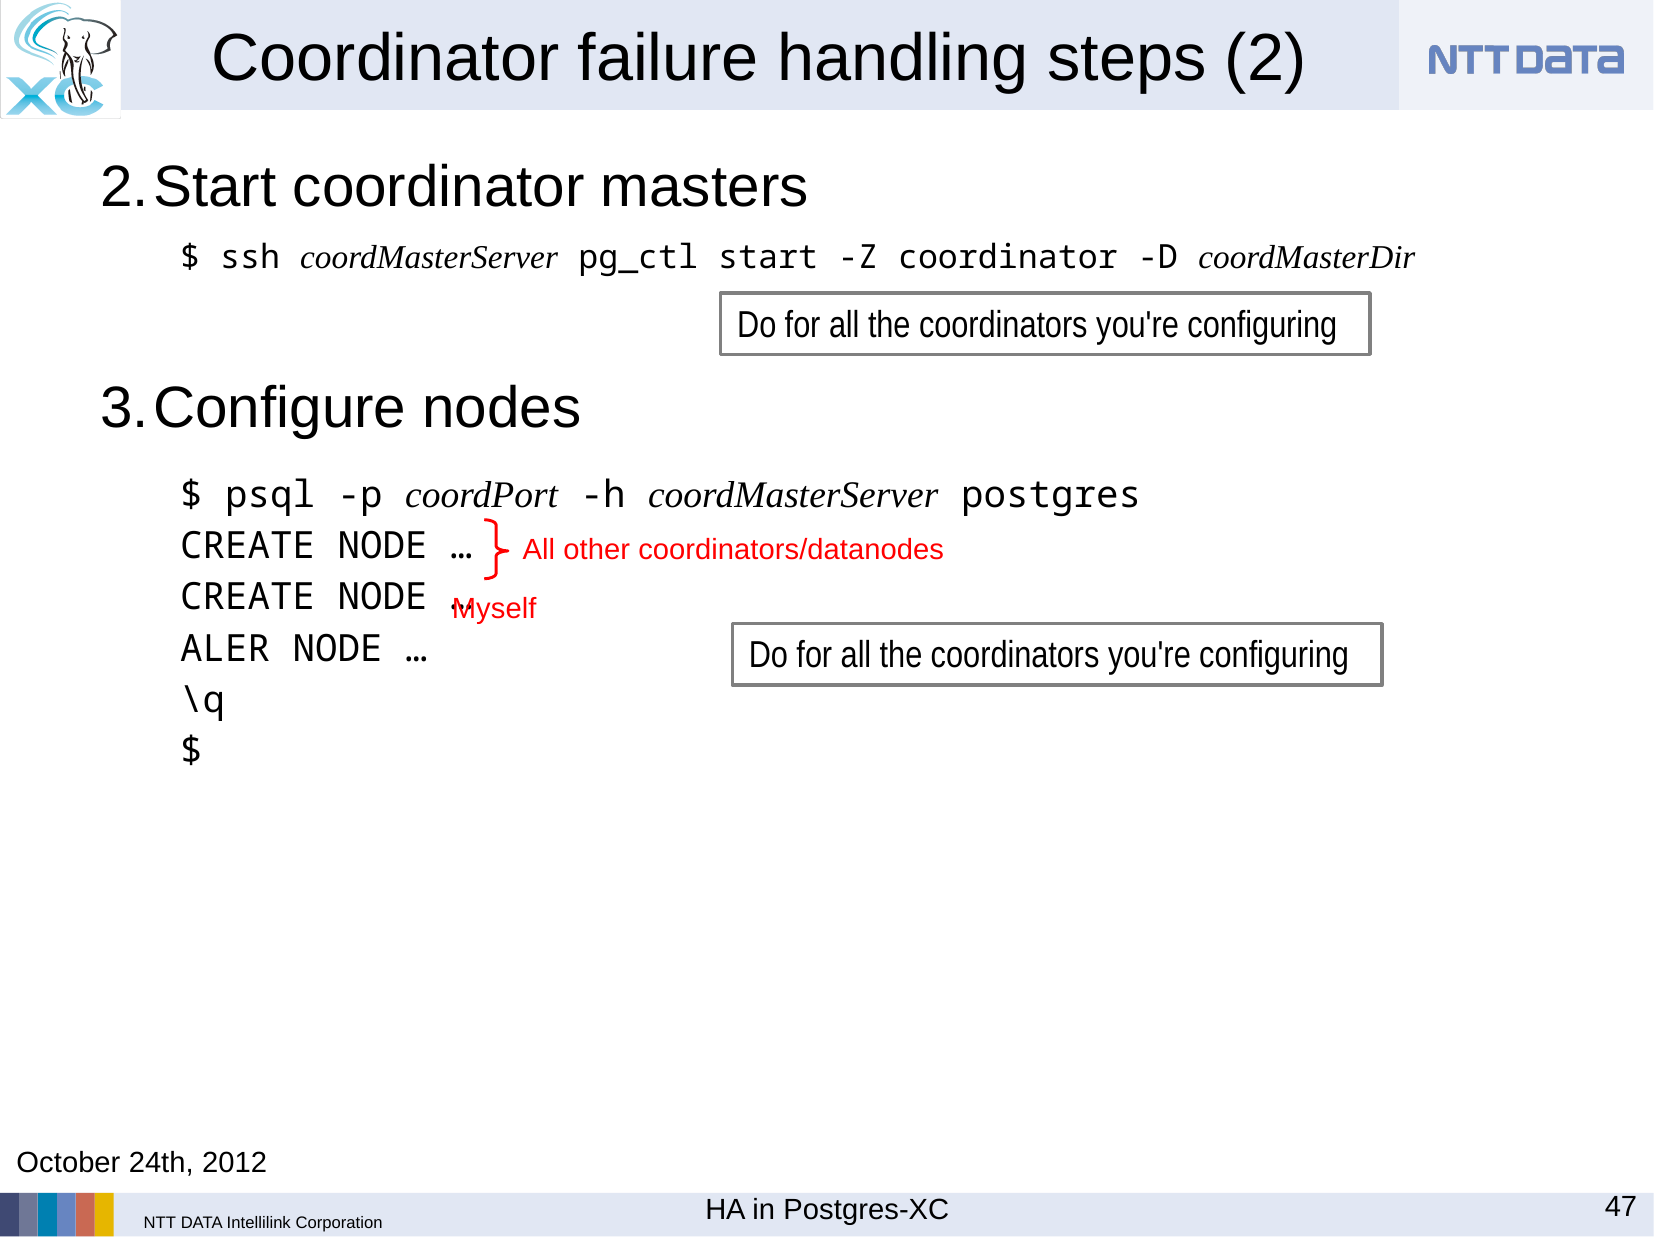

# Coordinator failure handling steps (2)
Start coordinator masters
Configure nodes
$ ssh coordMasterServer pg_ctl start -Z coordinator -D coordMasterDir
Do for all the coordinators you're configuring
$ psql -p coordPort -h coordMasterServer postgres
CREATE NODE …
CREATE NODE …
ALER NODE …
\q
$
All other coordinators/datanodes
Myself
Do for all the coordinators you're configuring
October 24th, 2012
47
HA in Postgres-XC